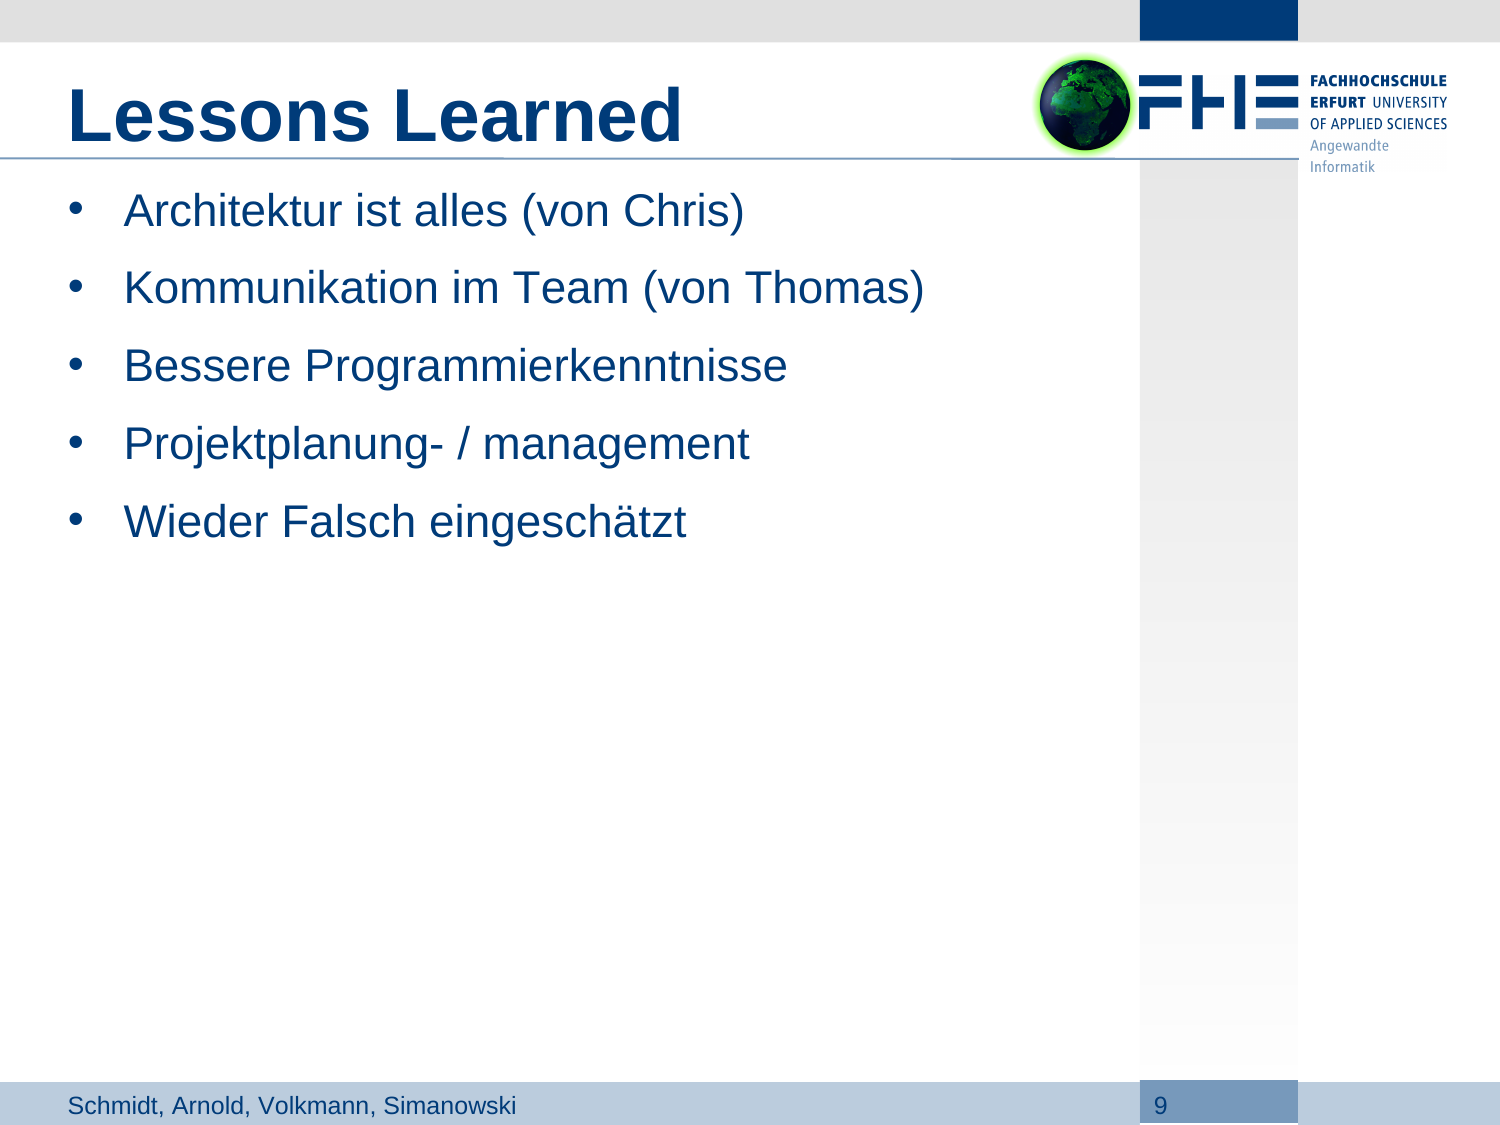

# Lessons Learned
Architektur ist alles (von Chris)
Kommunikation im Team (von Thomas)
Bessere Programmierkenntnisse
Projektplanung- / management
Wieder Falsch eingeschätzt